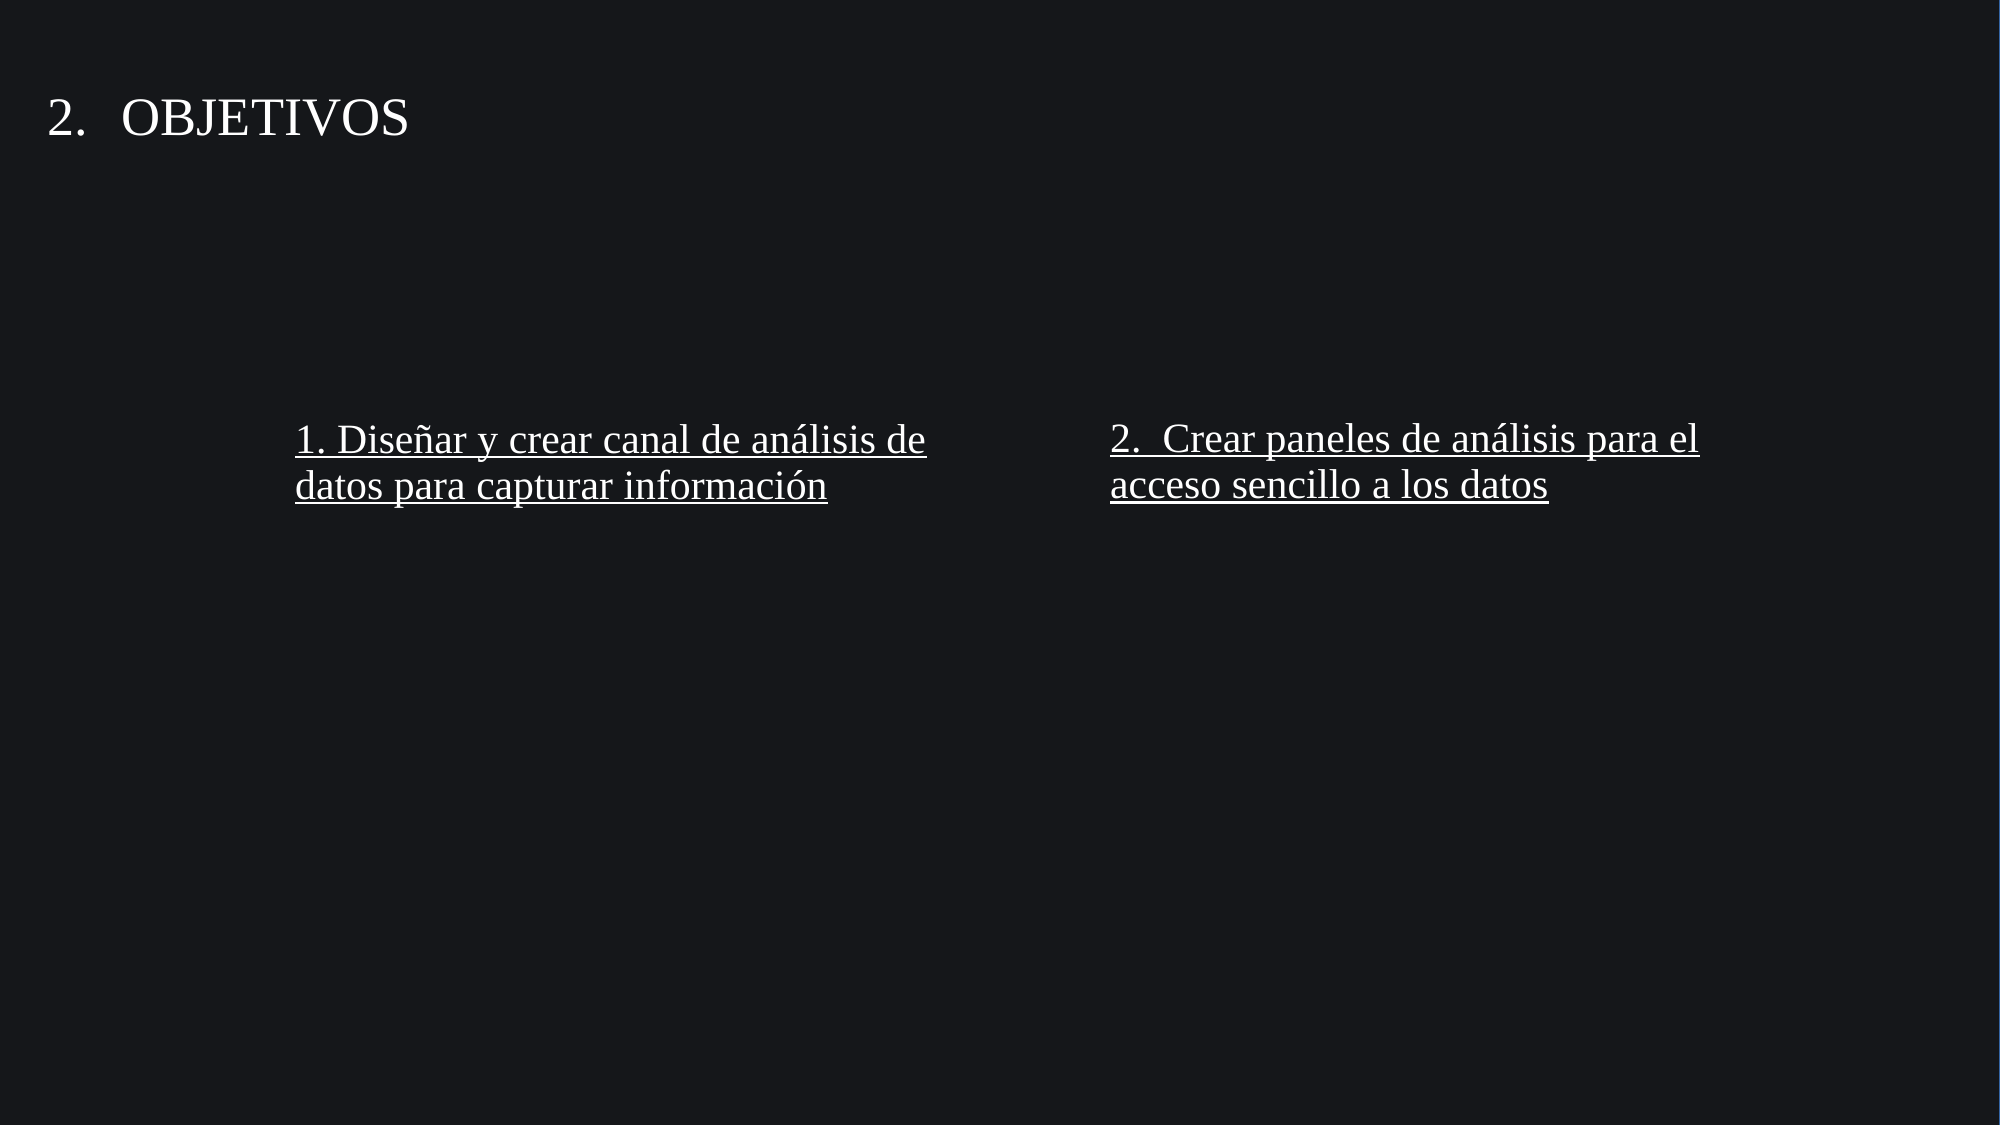

# 2.	OBJETIVOS
2. Crear paneles de análisis para el acceso sencillo a los datos
1. Diseñar y crear canal de análisis de datos para capturar información